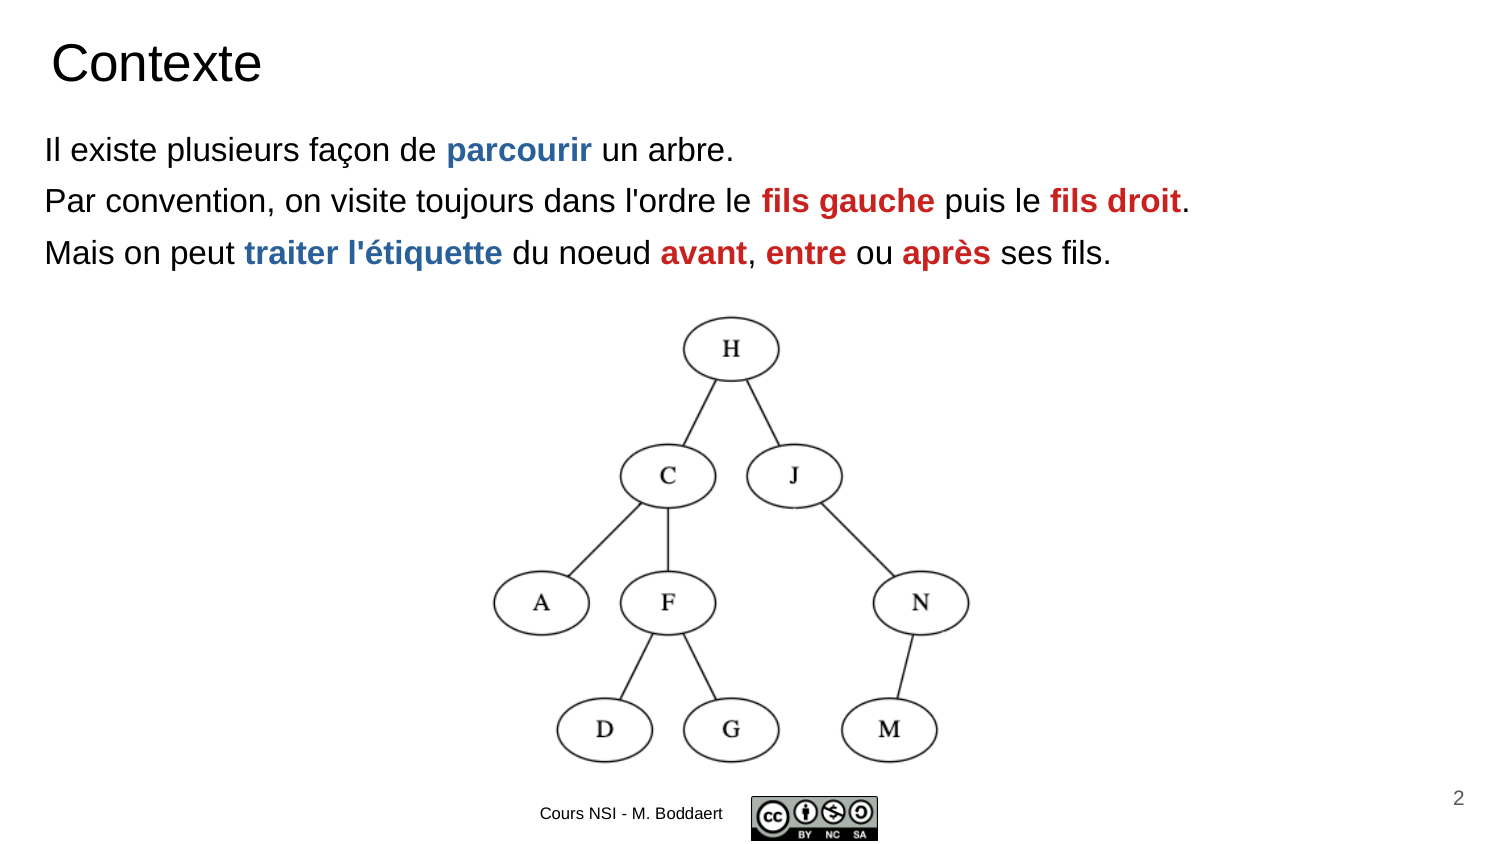

# Contexte
Il existe plusieurs façon de parcourir un arbre.
Par convention, on visite toujours dans l'ordre le fils gauche puis le fils droit.
Mais on peut traiter l'étiquette du noeud avant, entre ou après ses fils.